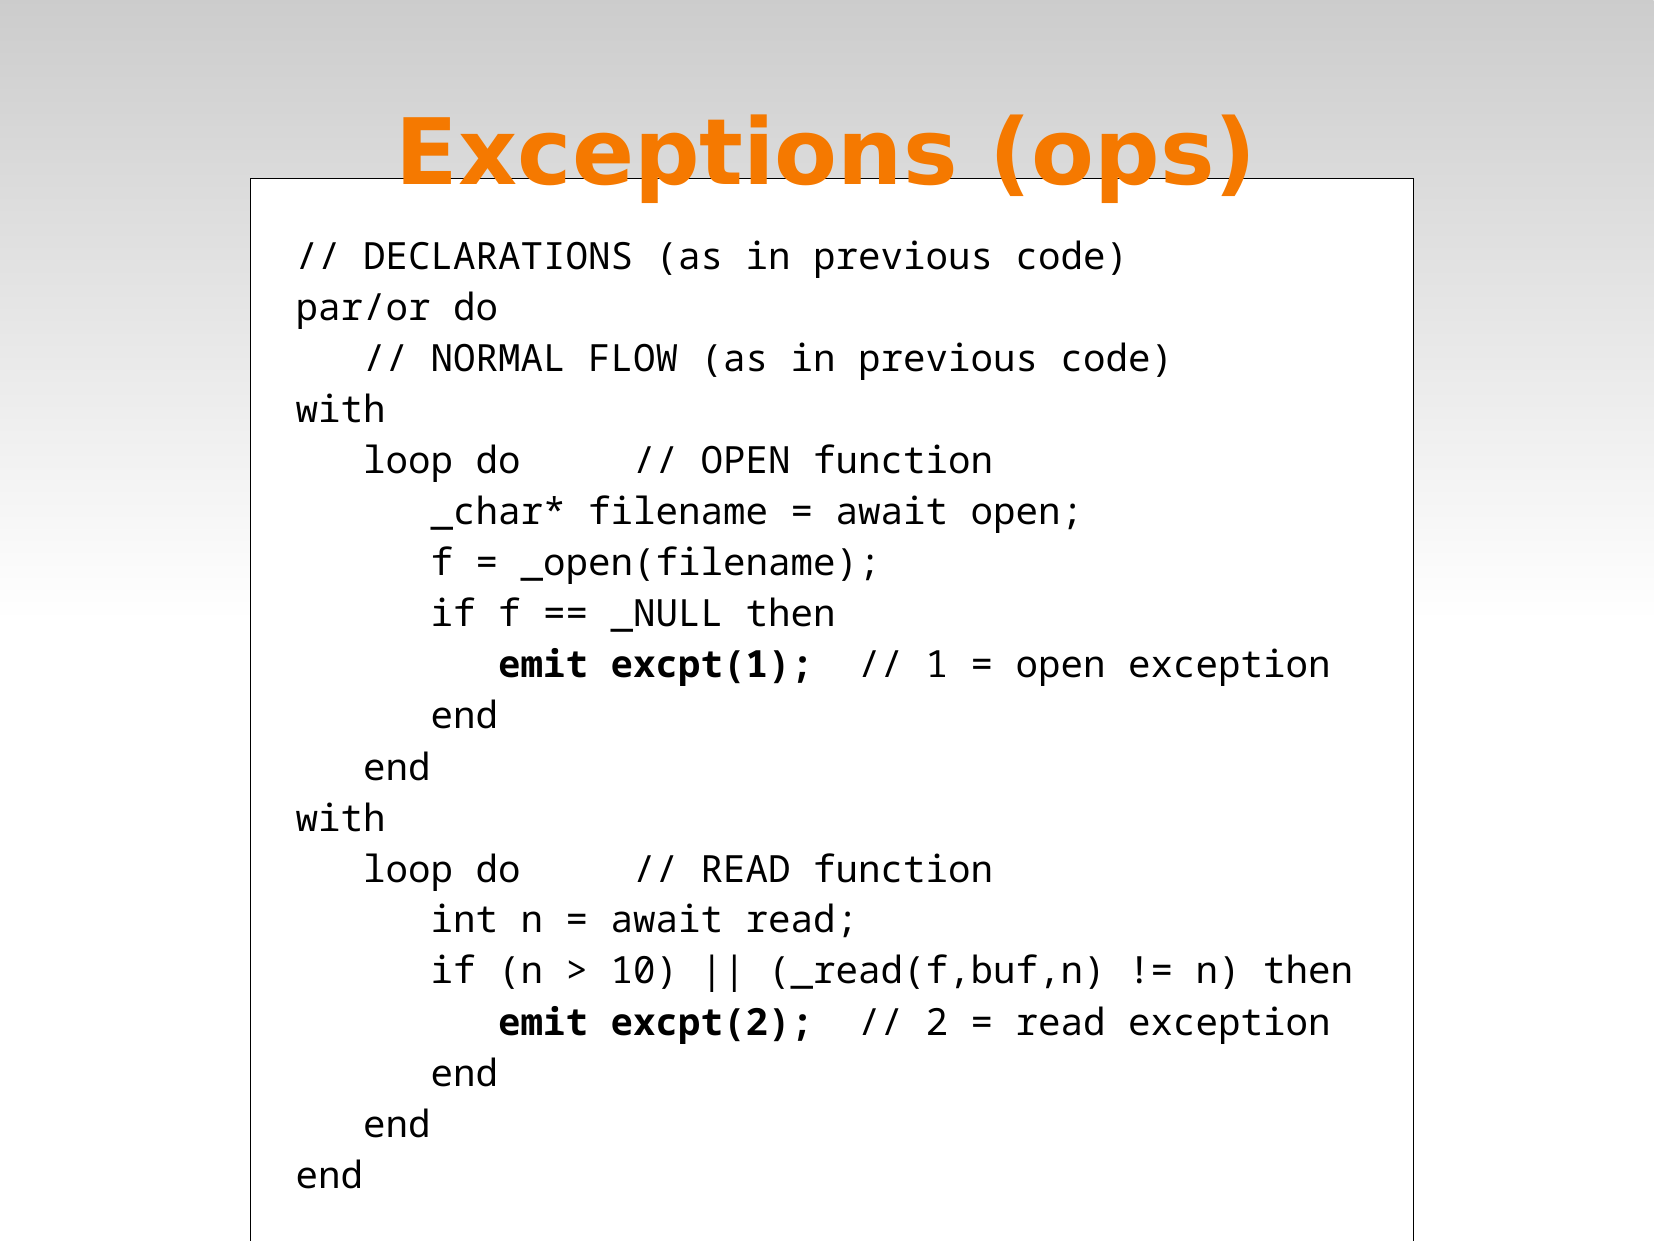

Exceptions (ops)
# // DECLARATIONS (as in previous code)
 par/or do
 // NORMAL FLOW (as in previous code)
 with
 loop do // OPEN function
 _char* filename = await open;
 f = _open(filename);
 if f == _NULL then
 emit excpt(1); // 1 = open exception
 end
 end
 with
 loop do // READ function
 int n = await read;
 if (n > 10) || (_read(f,buf,n) != n) then
 emit excpt(2); // 2 = read exception
 end
 end
 end